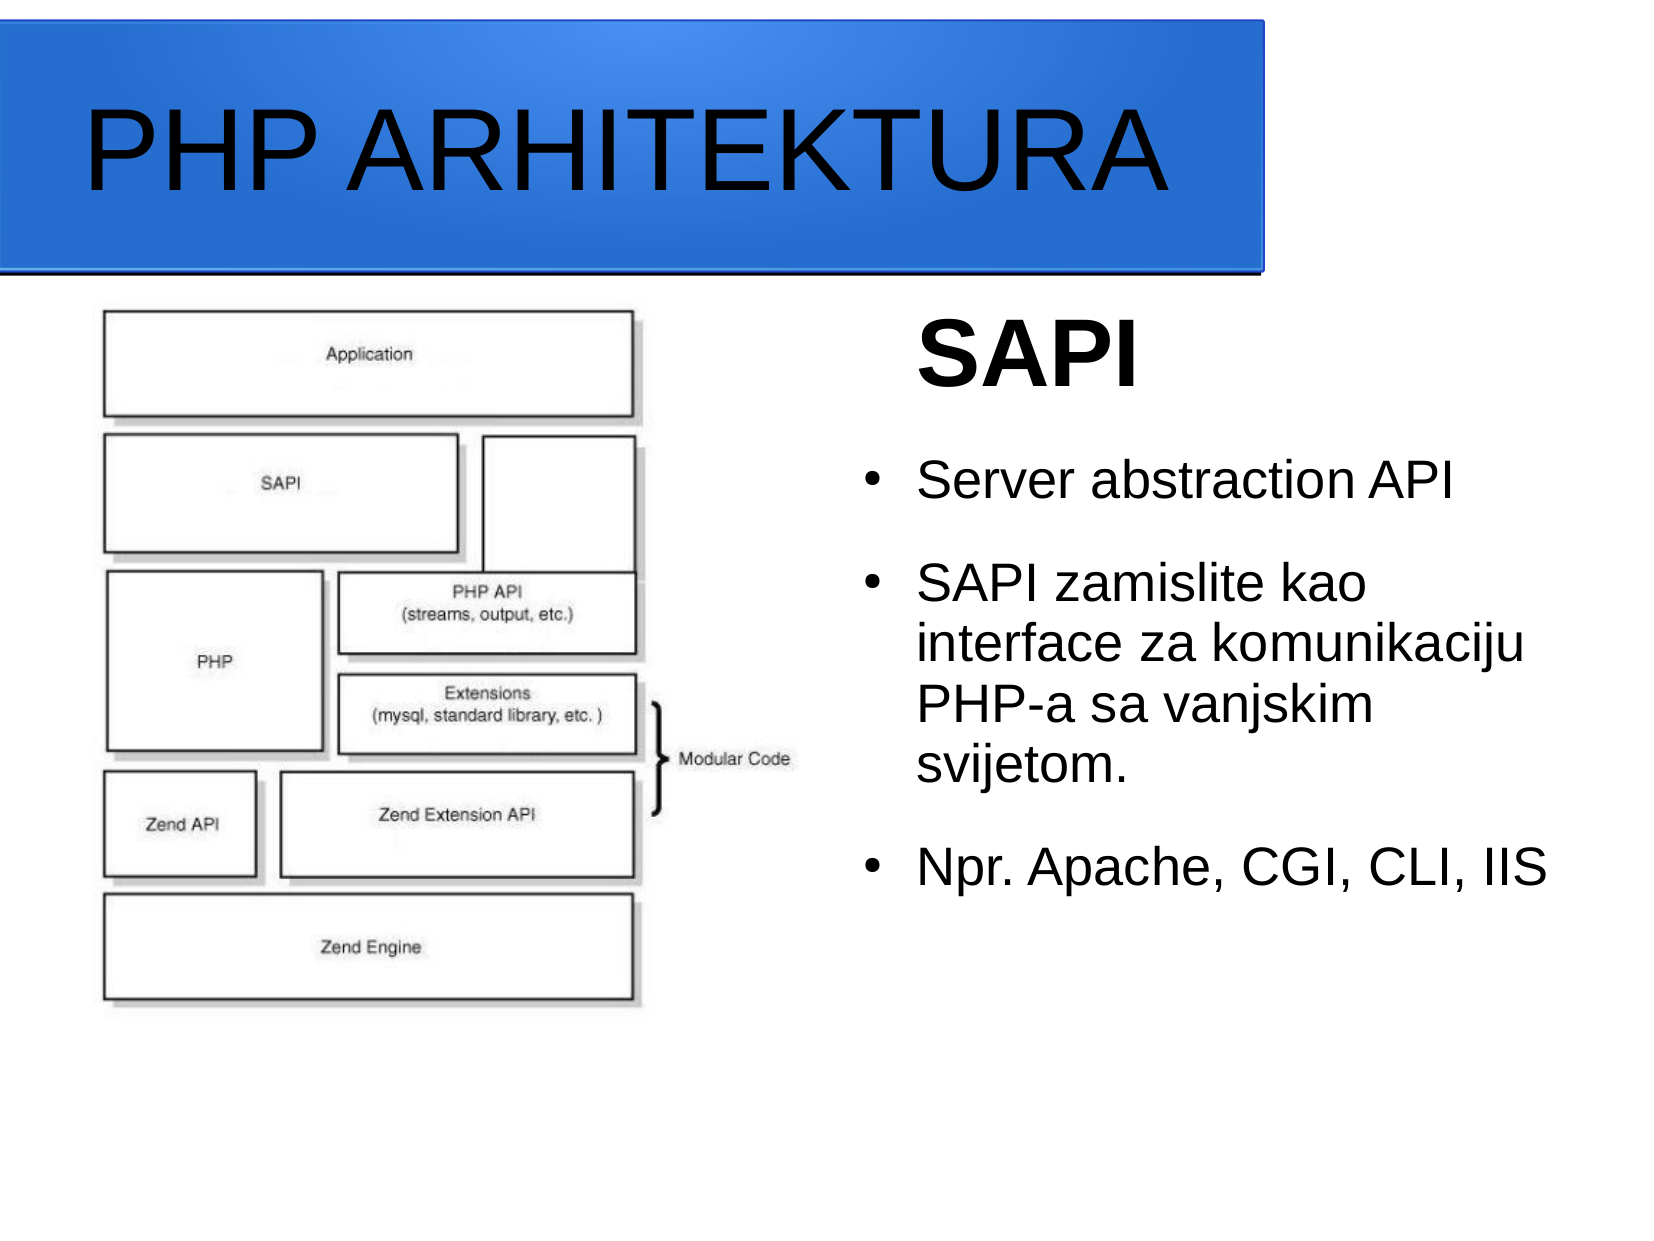

# PHP ARHITEKTURA
SAPI
Server abstraction API
SAPI zamislite kao interface za komunikaciju PHP-a sa vanjskim svijetom.
Npr. Apache, CGI, CLI, IIS